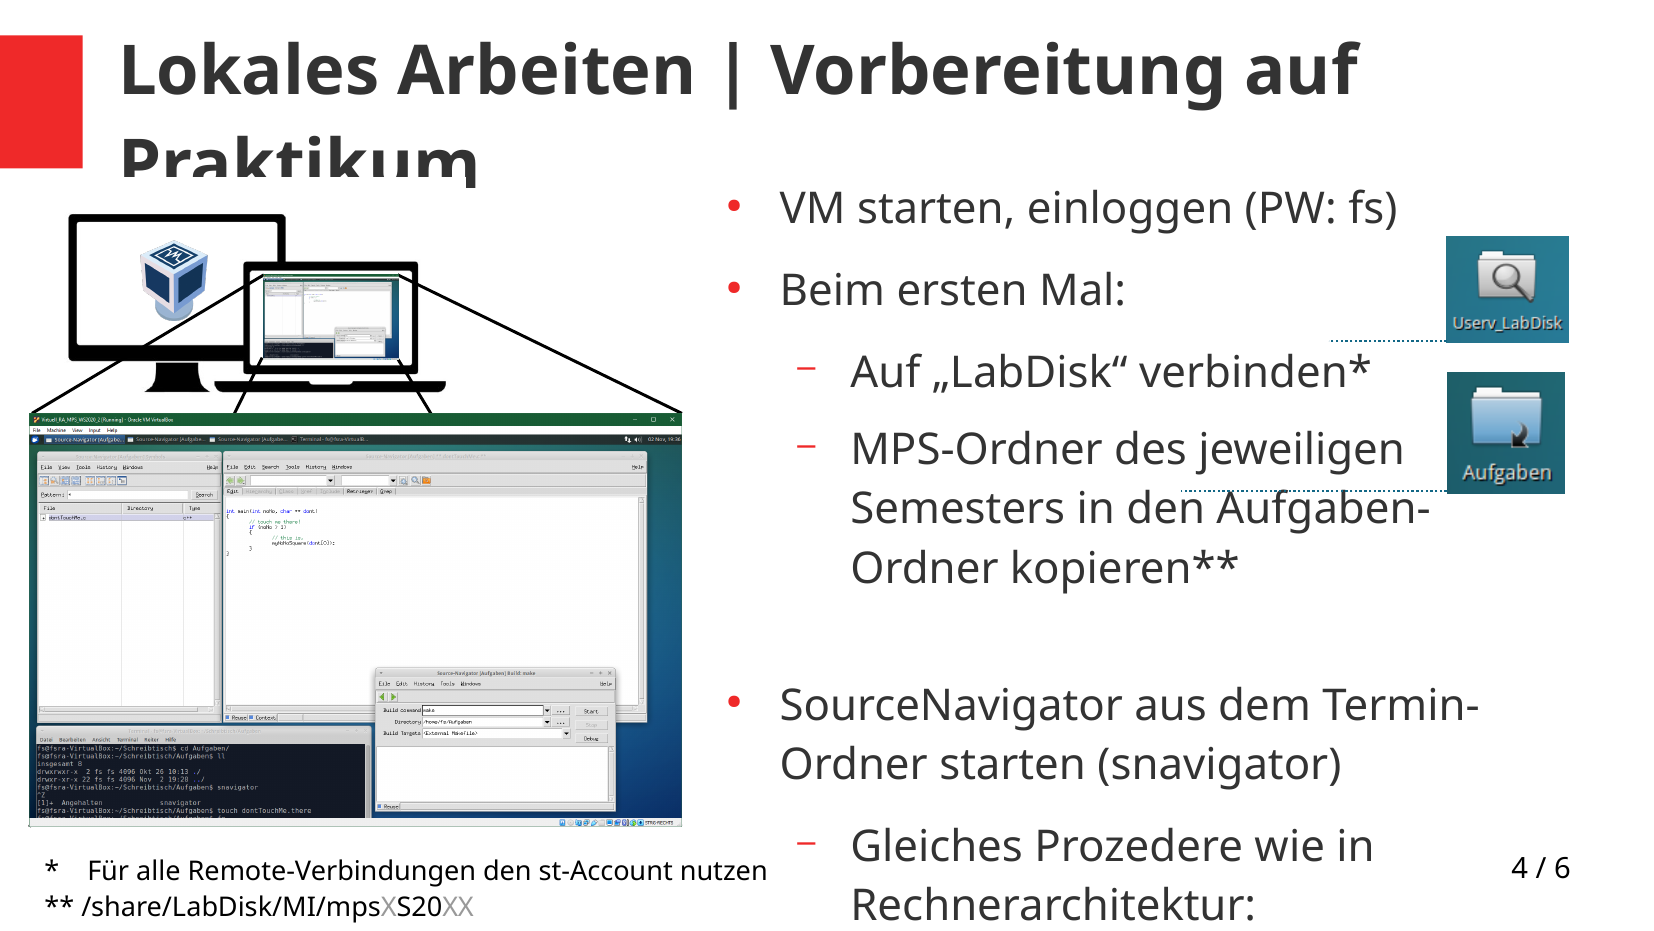

# Lokales Arbeiten | Vorbereitung auf Praktikum
VM starten, einloggen (PW: fs)
Beim ersten Mal:
Auf „LabDisk“ verbinden*
MPS-Ordner des jeweiligen
Semesters in den Aufgaben-
Ordner kopieren**
SourceNavigator aus dem Termin-Ordner starten (snavigator)
Gleiches Prozedere wie in Rechnerarchitektur:
Tools → Build → Start
Tools → Build → Debug (Target: Simulator)
* Für alle Remote-Verbindungen den st-Account nutzen
** /share/LabDisk/MI/mpsXS20XX
4